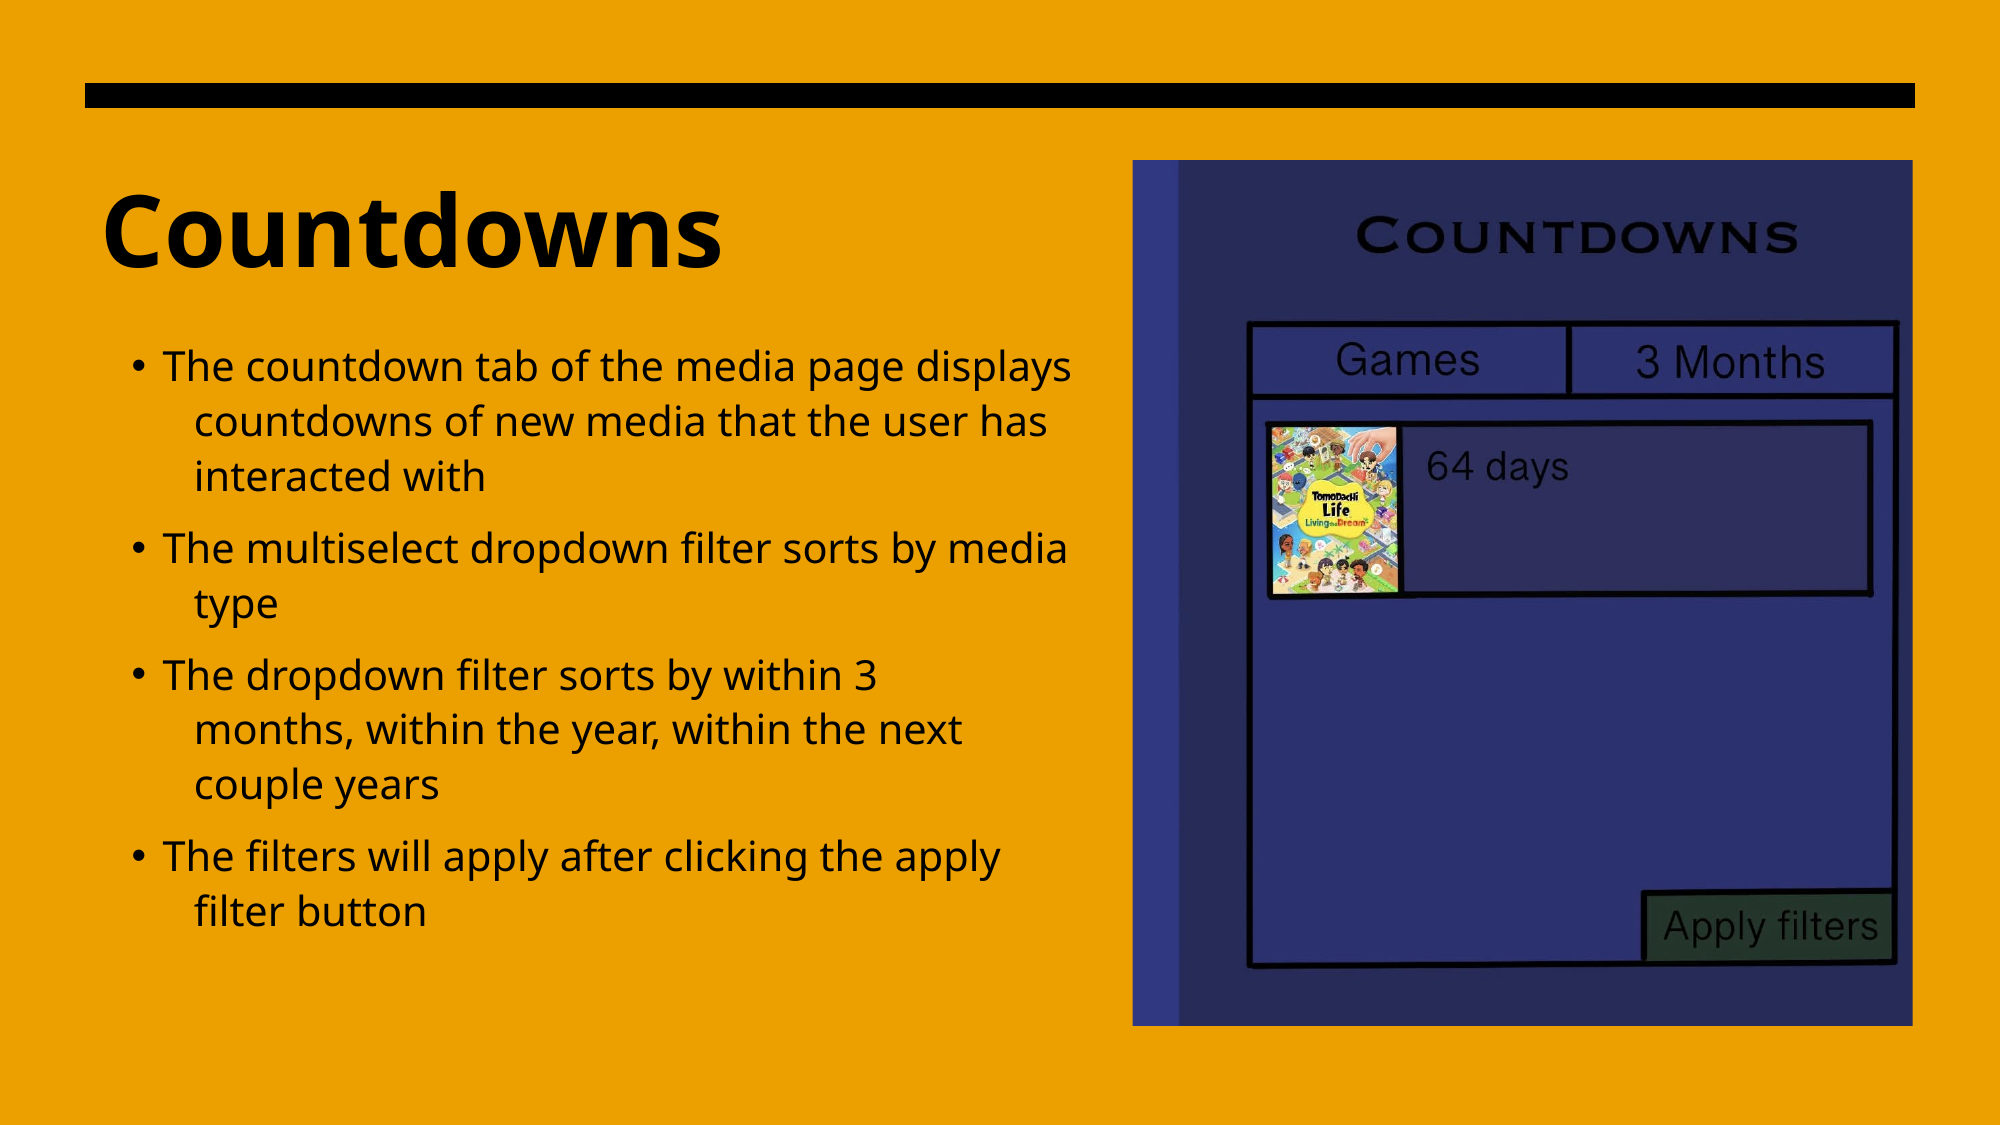

# Countdowns
The countdown tab of the media page displays countdowns of new media that the user has interacted with
The multiselect dropdown filter sorts by media type
The dropdown filter sorts by within 3 months, within the year, within the next couple years
The filters will apply after clicking the apply filter button